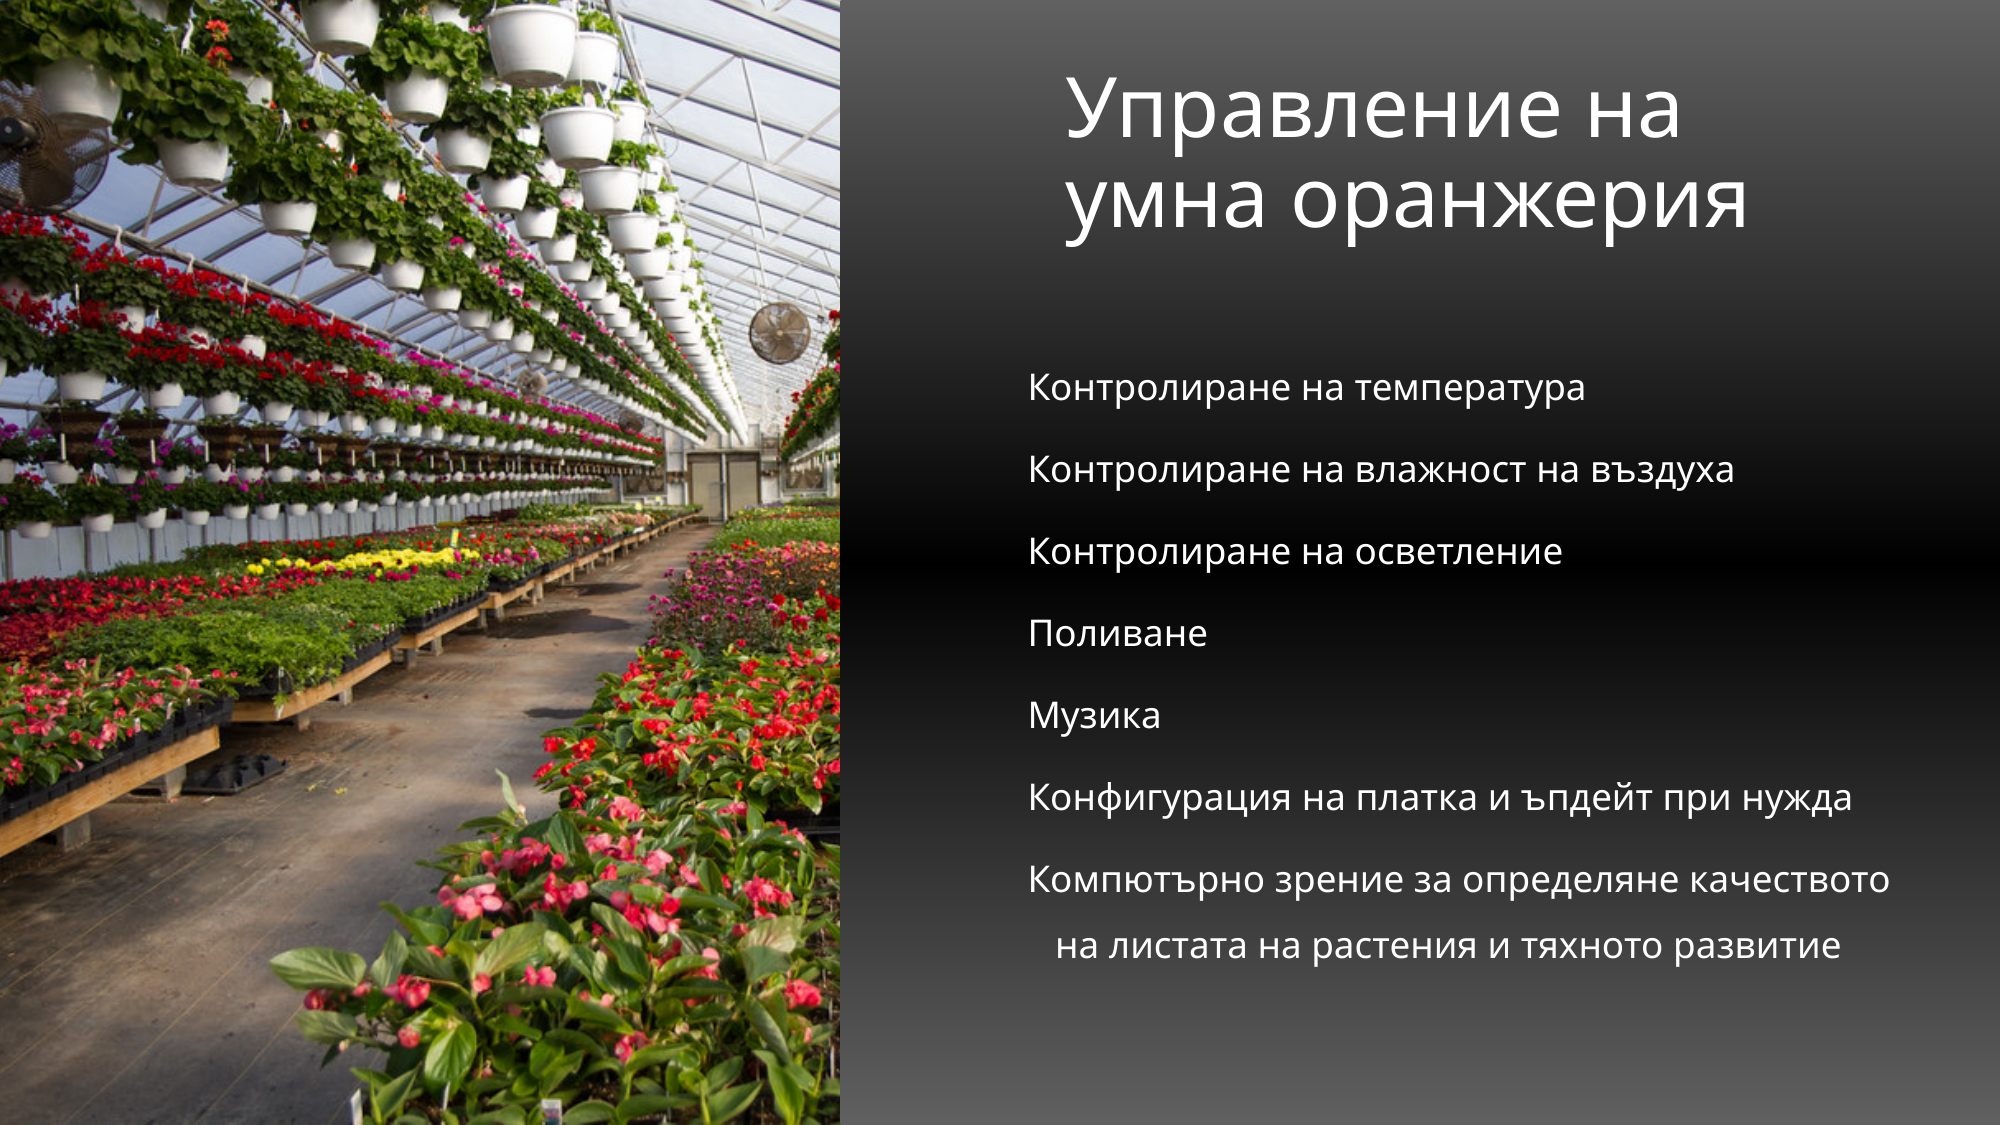

# Управление на умна оранжерия
Контролиране на температура
Контролиране на влажност на въздуха
Контролиране на осветление
Поливане
Музика
Конфигурация на платка и ъпдейт при нужда
Компютърно зрение за определяне качеството на листата на растения и тяхното развитие